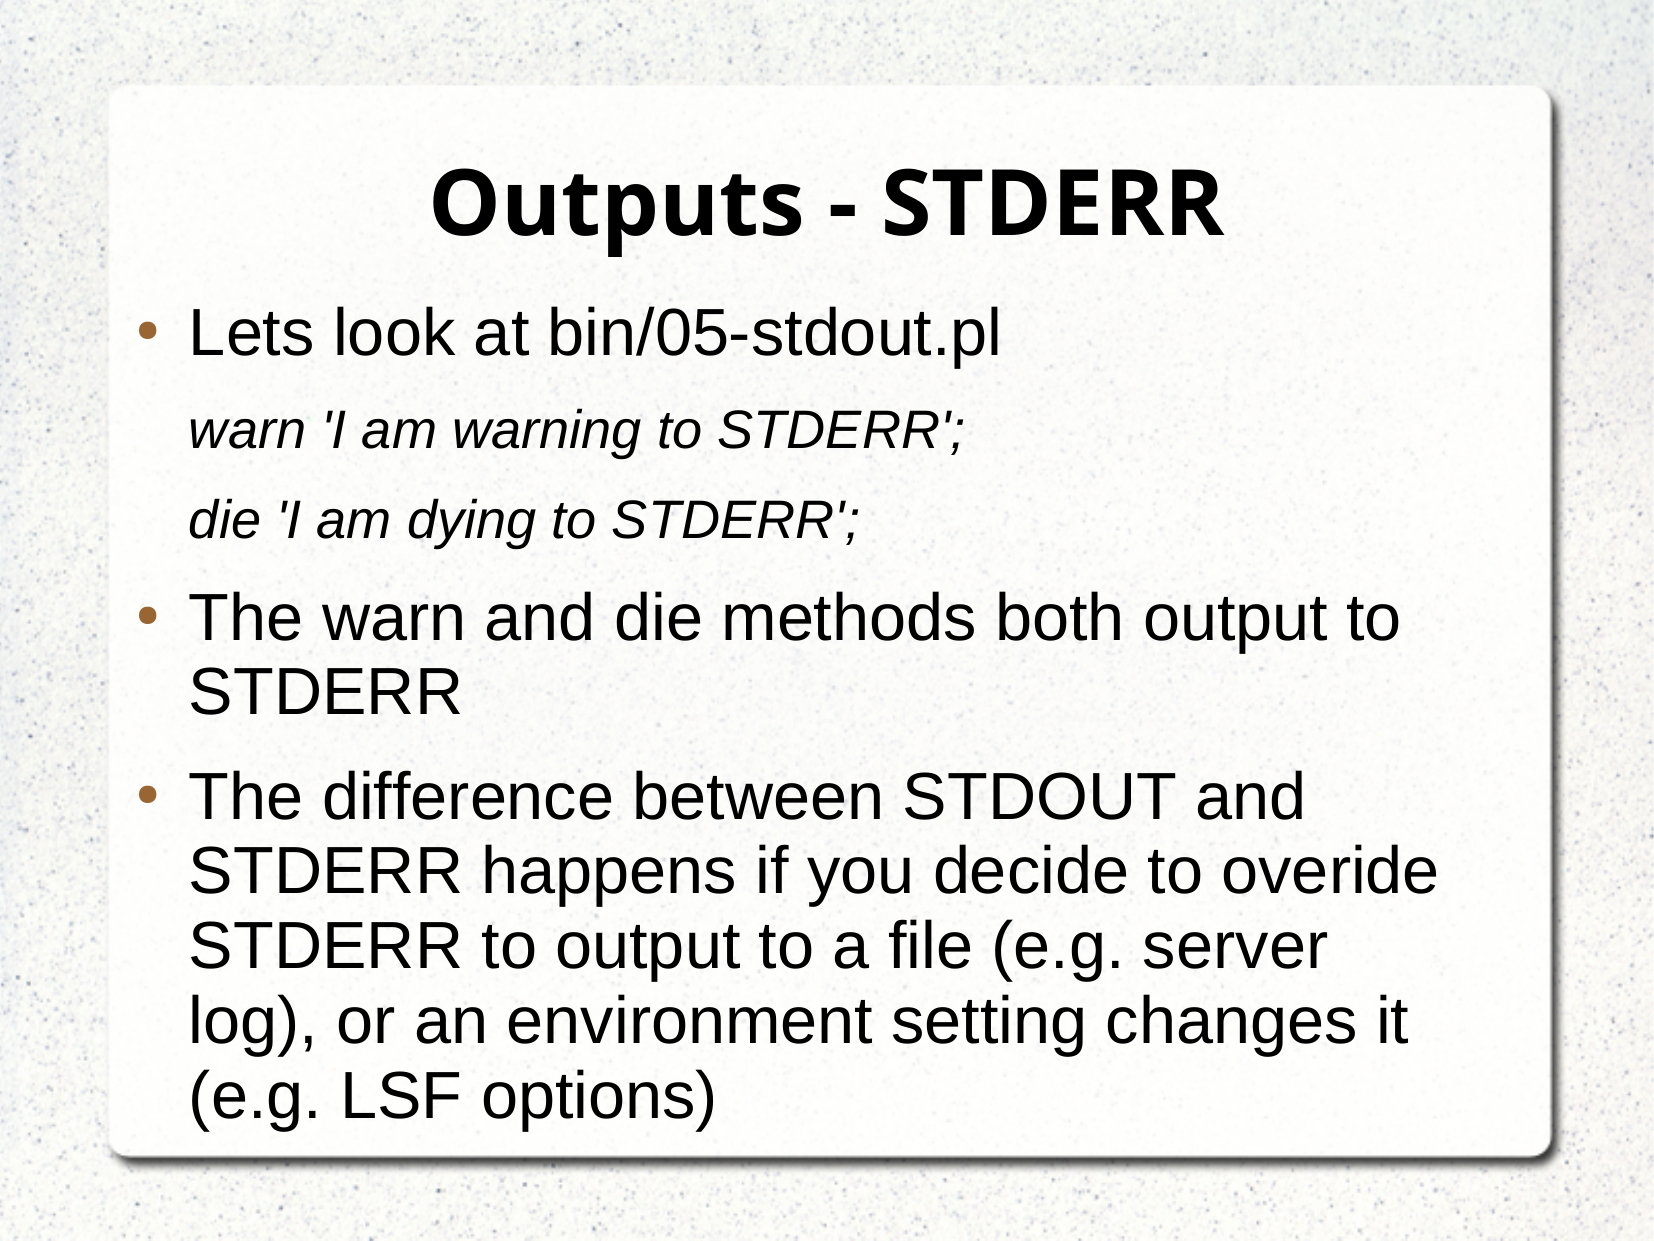

# Outputs - STDERR
Lets look at bin/05-stdout.pl
warn 'I am warning to STDERR';
die 'I am dying to STDERR';
The warn and die methods both output to STDERR
The difference between STDOUT and STDERR happens if you decide to overide STDERR to output to a file (e.g. server log), or an environment setting changes it (e.g. LSF options)